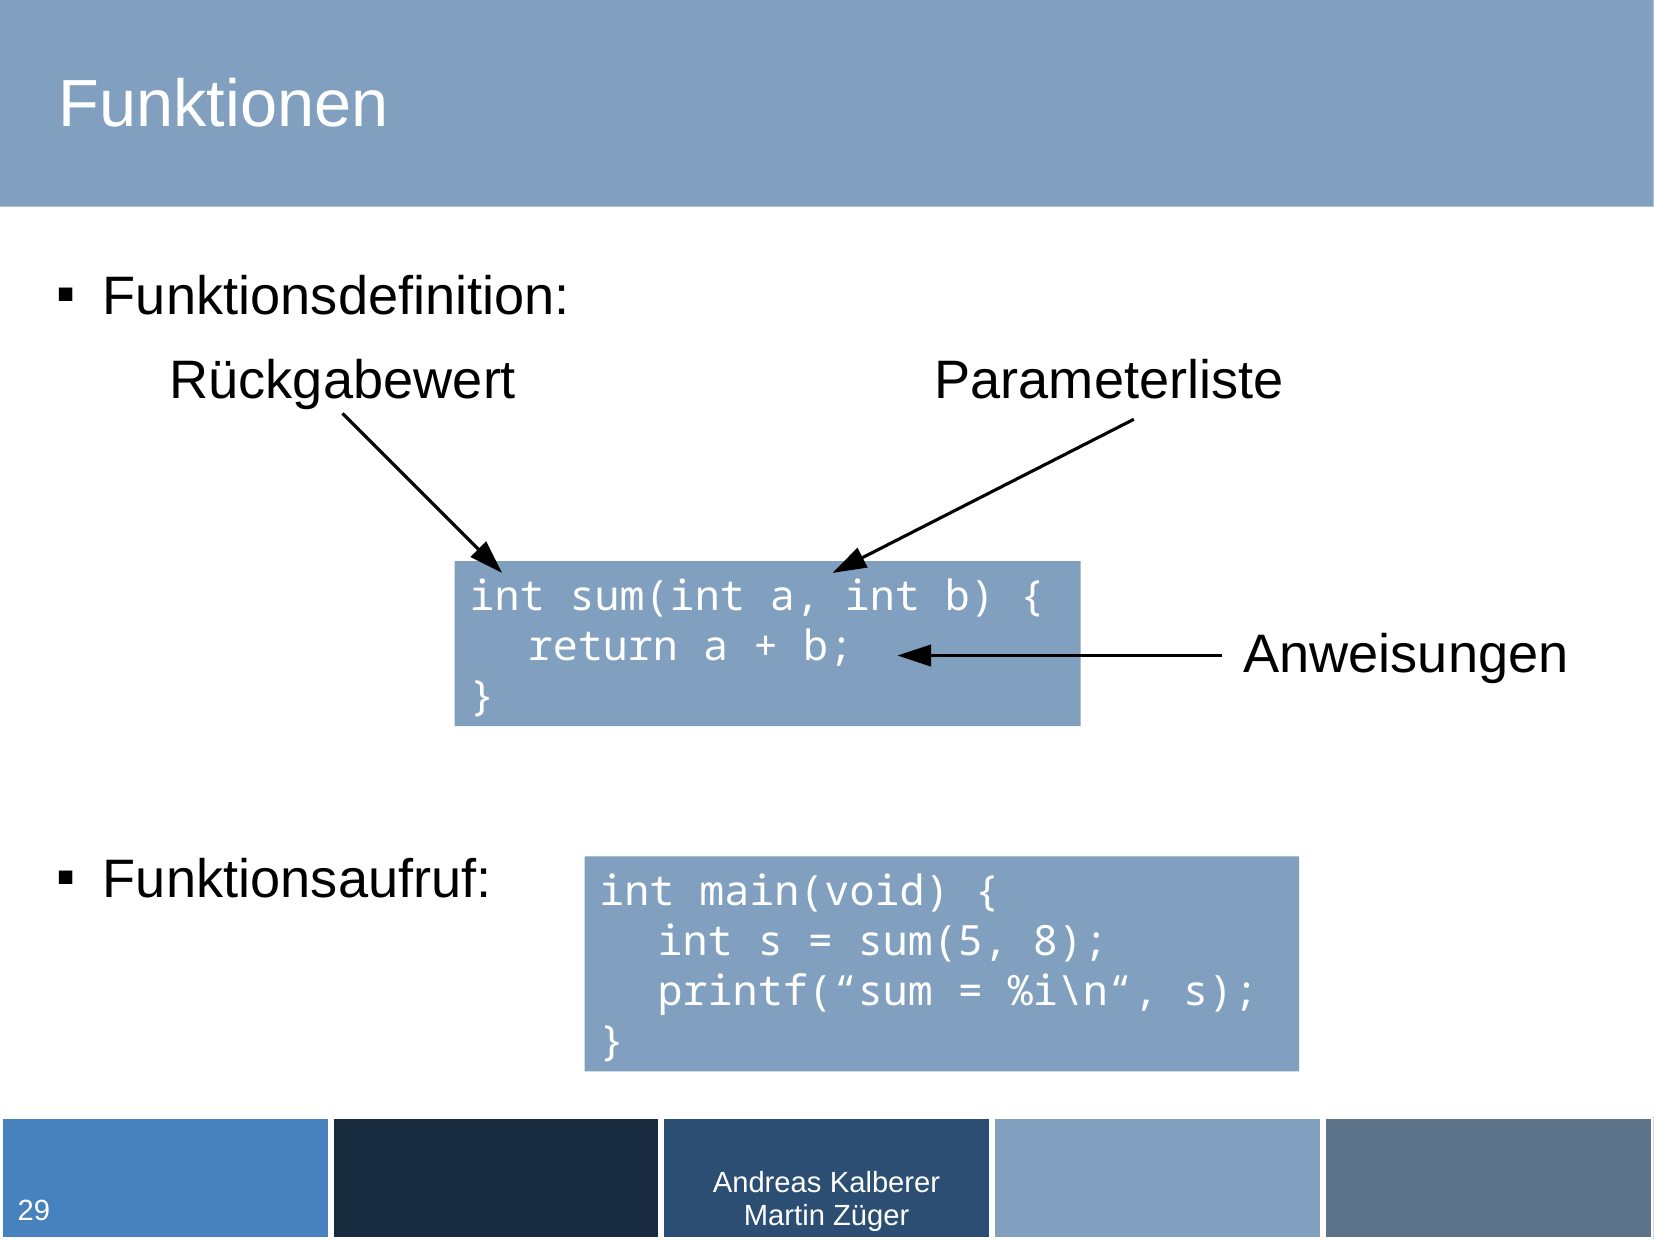

# Funktionen
Funktionsdefinition:
Funktionsaufruf:
Rückgabewert
Parameterliste
int sum(int a, int b) {
	return a + b;
}
Anweisungen
int main(void) {
	int s = sum(5, 8);
	printf(“sum = %i\n“, s);
}
LibreOffice Productivity Suite
29